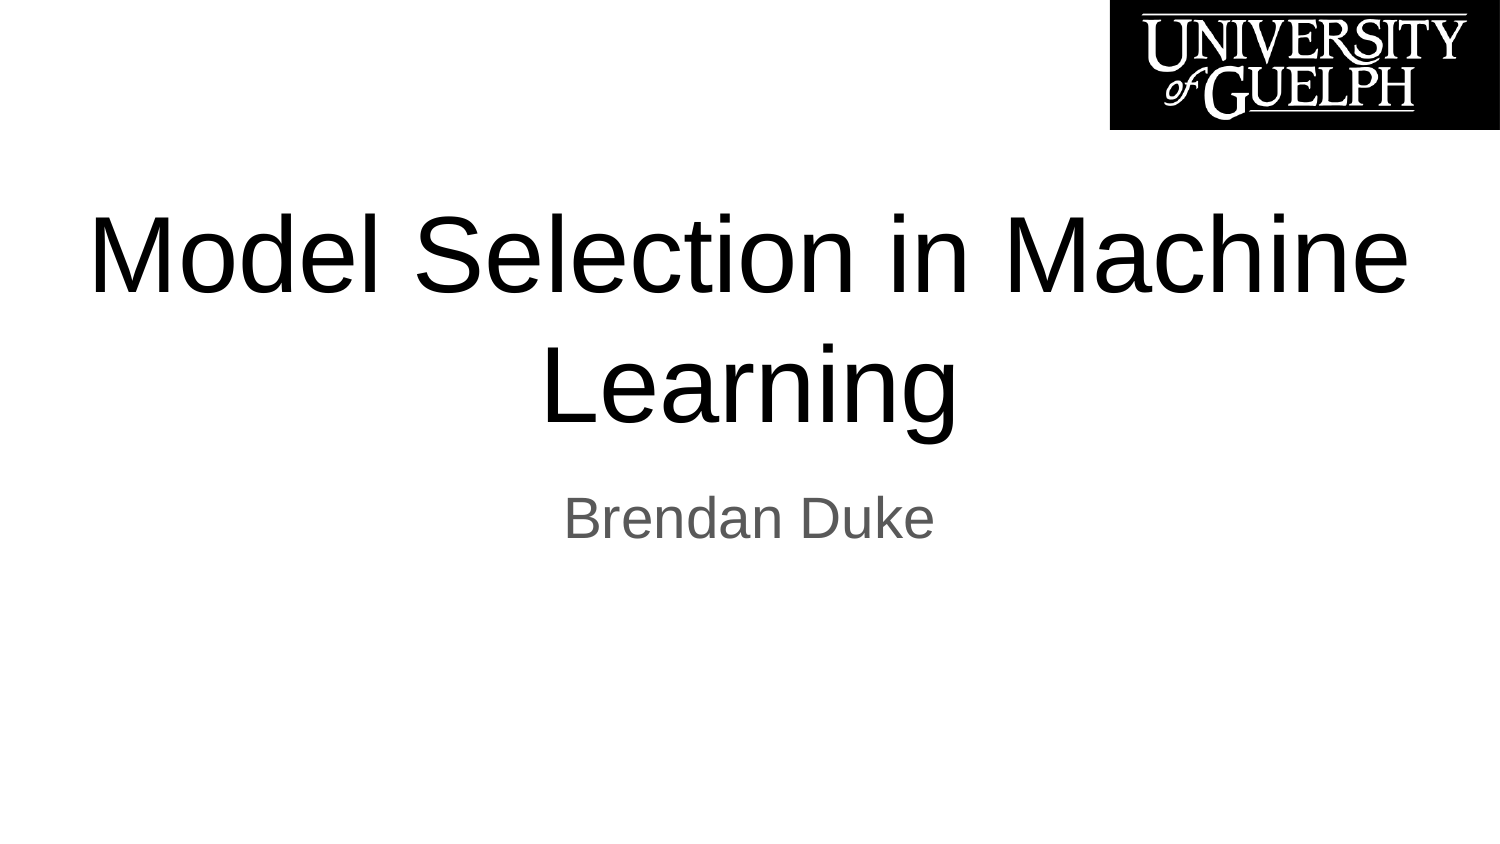

# Model Selection in Machine Learning
Brendan Duke